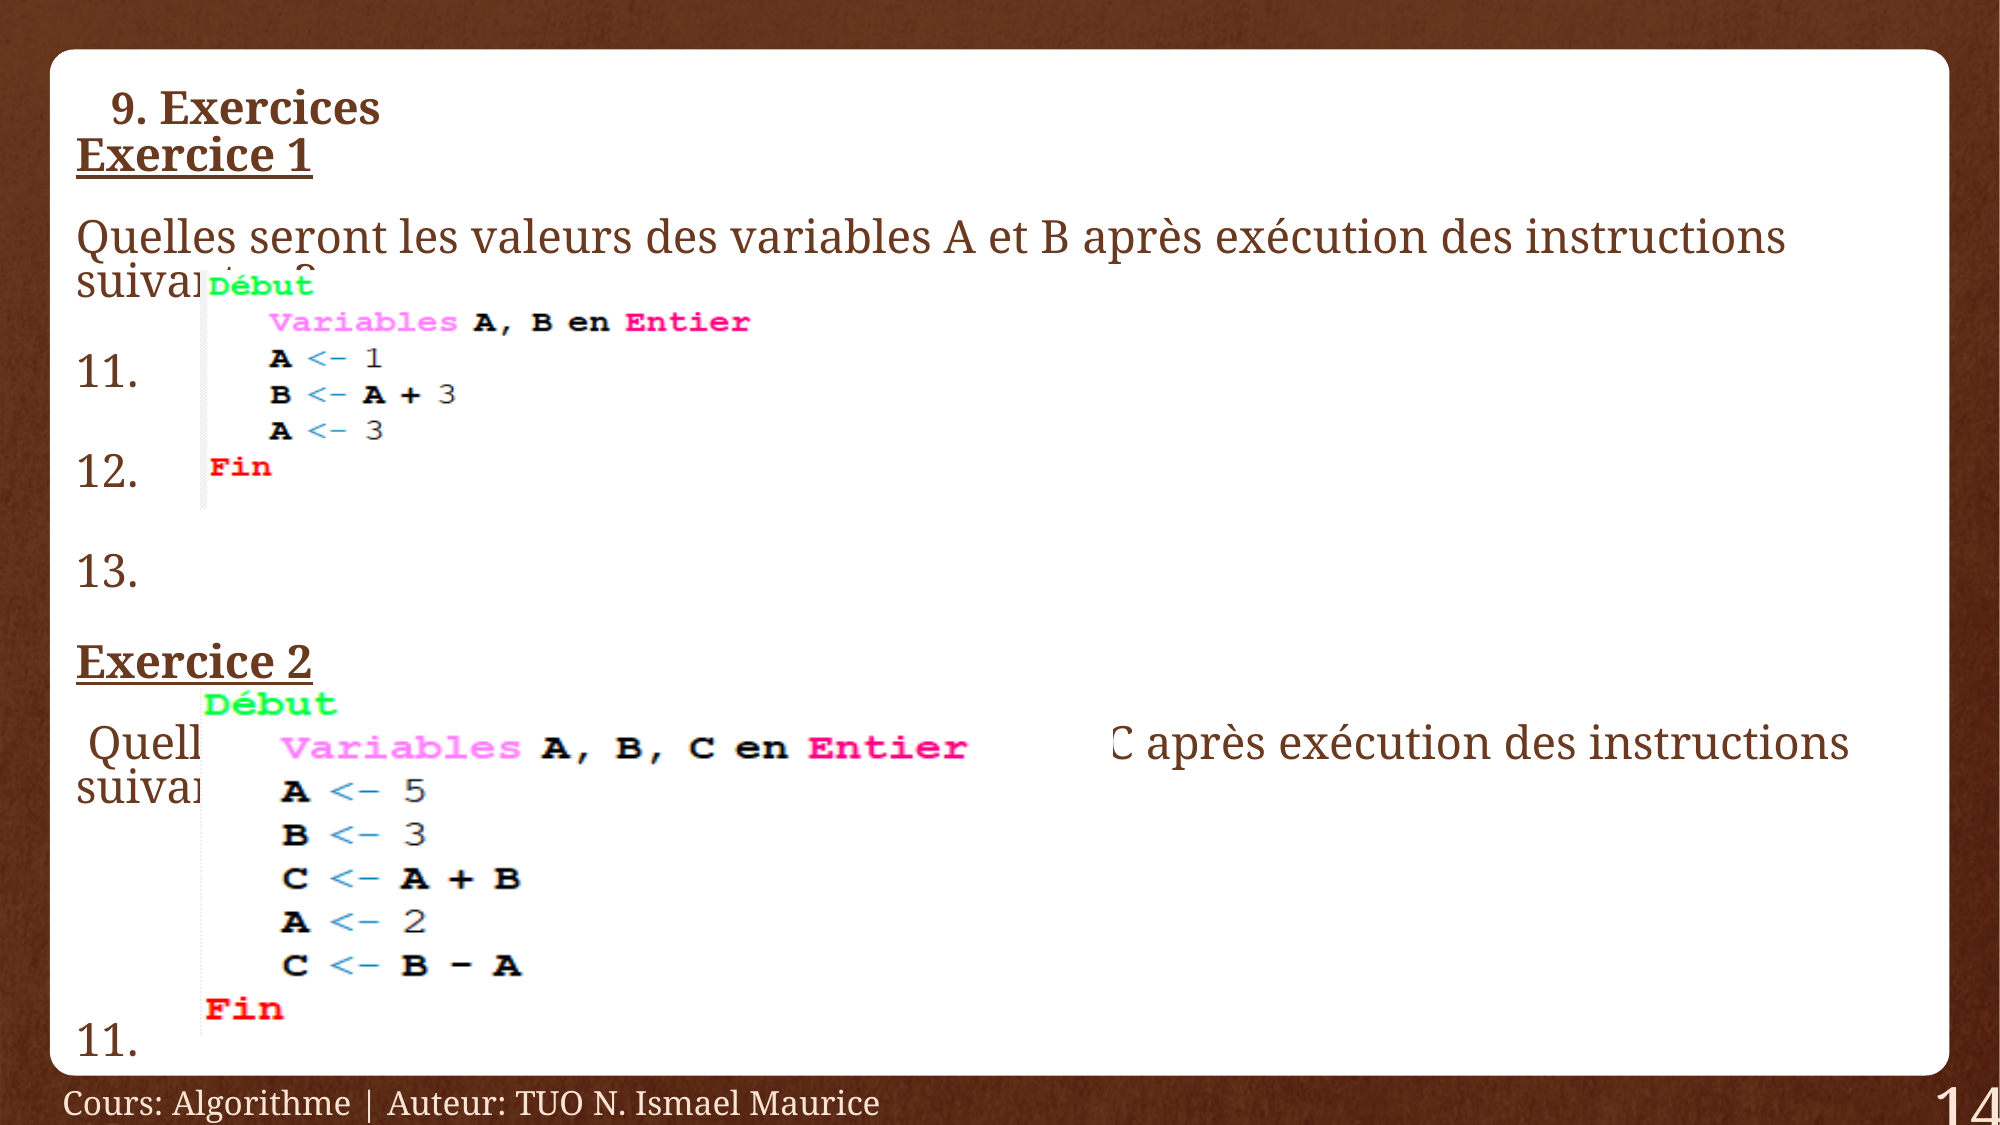

9. Exercices
# Exercice 1
Quelles seront les valeurs des variables A et B après exécution des instructions suivantes ?
Exercice 2
 Quelles seront les valeurs des variables A, B et C après exécution des instructions suivantes ?
Cours: Algorithme | Auteur: TUO N. Ismael Maurice